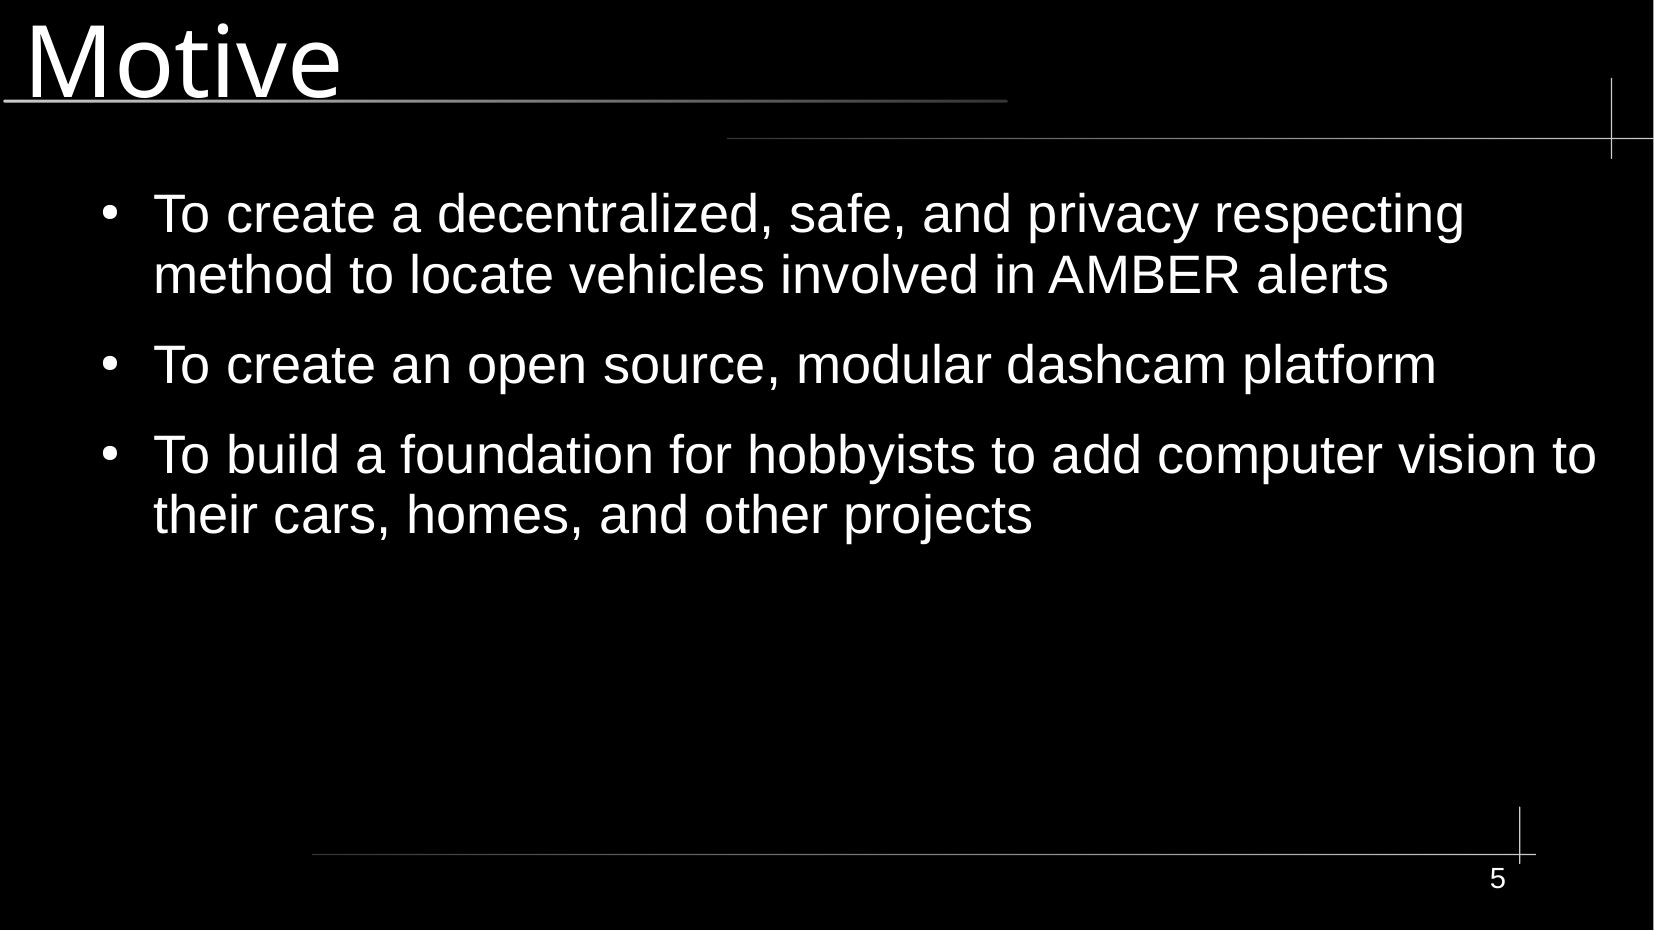

# Motive
To create a decentralized, safe, and privacy respecting method to locate vehicles involved in AMBER alerts
To create an open source, modular dashcam platform
To build a foundation for hobbyists to add computer vision to their cars, homes, and other projects
5